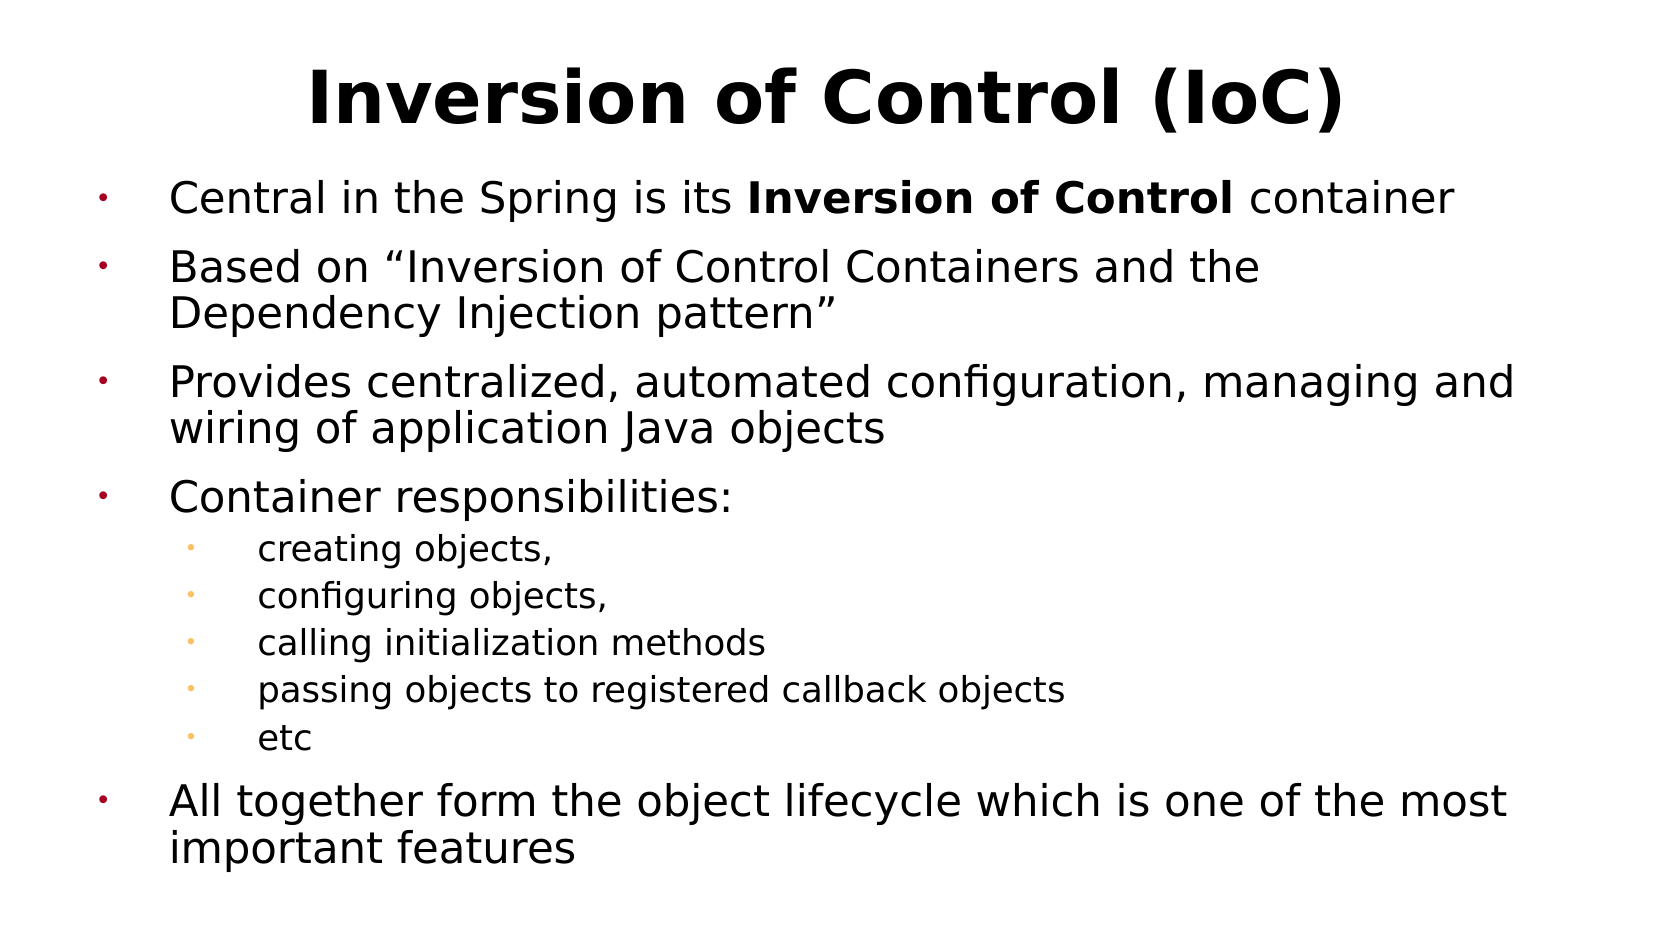

# Inversion of Control (IoC)
Central in the Spring is its Inversion of Control container
Based on “Inversion of Control Containers and the Dependency Injection pattern”
Provides centralized, automated configuration, managing and wiring of application Java objects
Container responsibilities:
creating objects,
configuring objects,
calling initialization methods
passing objects to registered callback objects
etc
All together form the object lifecycle which is one of the most important features